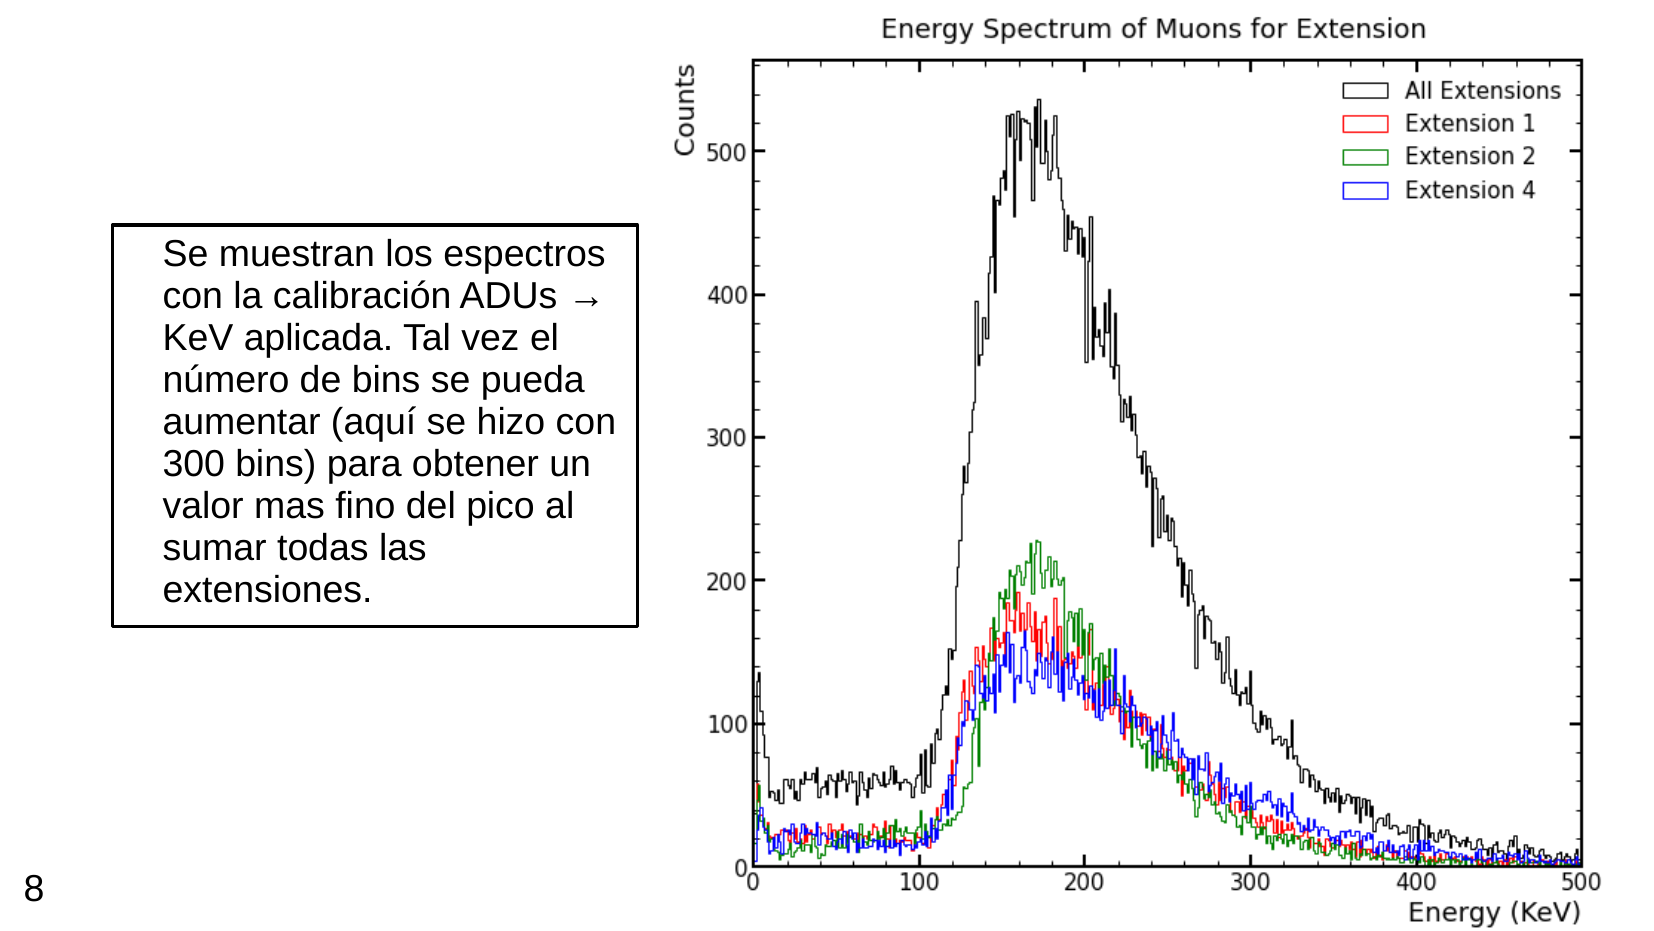

Se muestran los espectros con la calibración ADUs → KeV aplicada. Tal vez el número de bins se pueda aumentar (aquí se hizo con 300 bins) para obtener un valor mas fino del pico al sumar todas las extensiones.